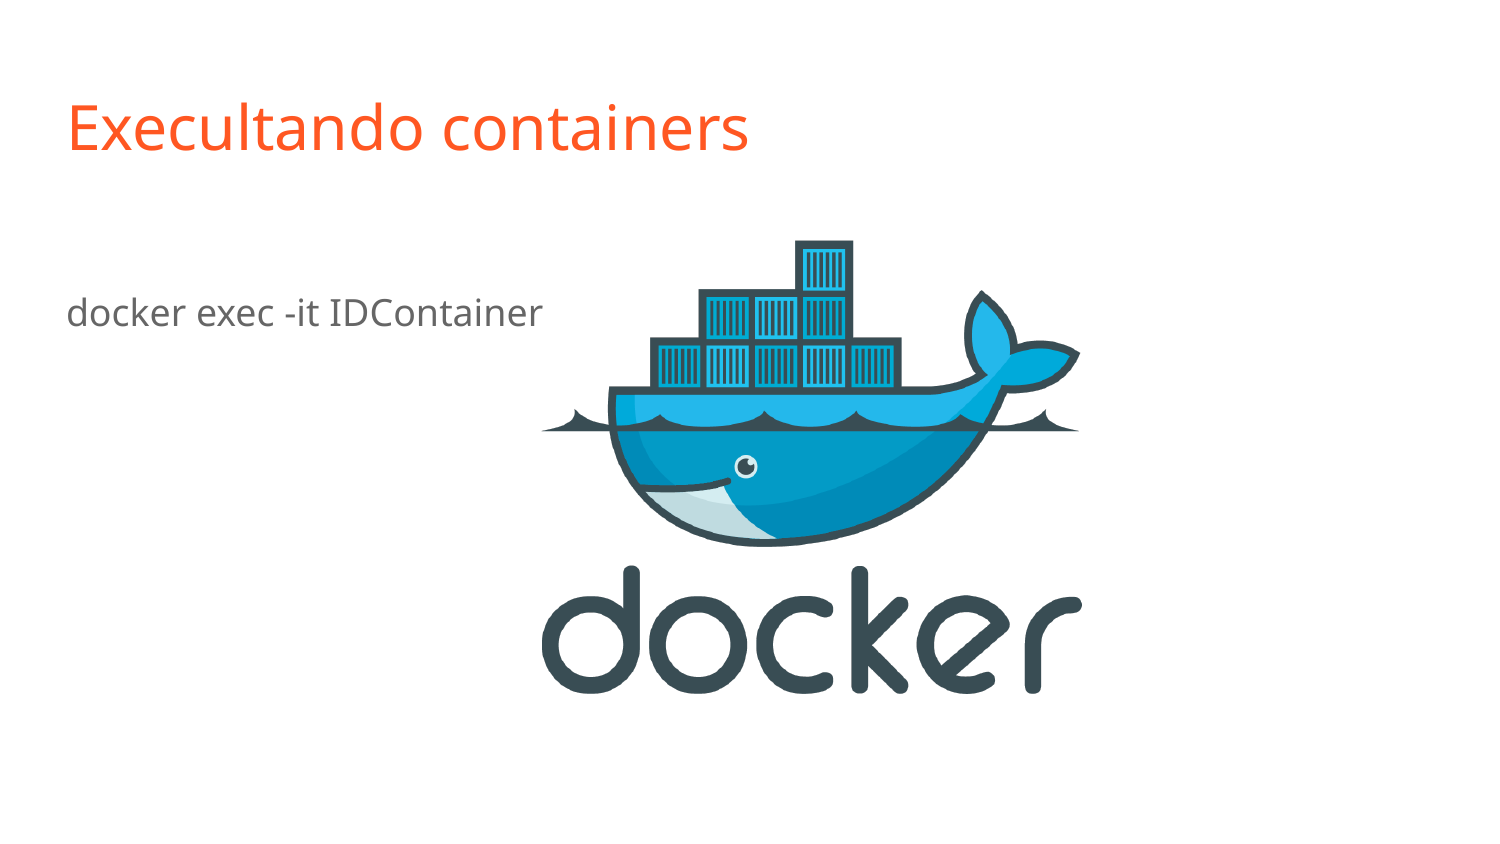

# Execultando containers
docker exec -it IDContainer